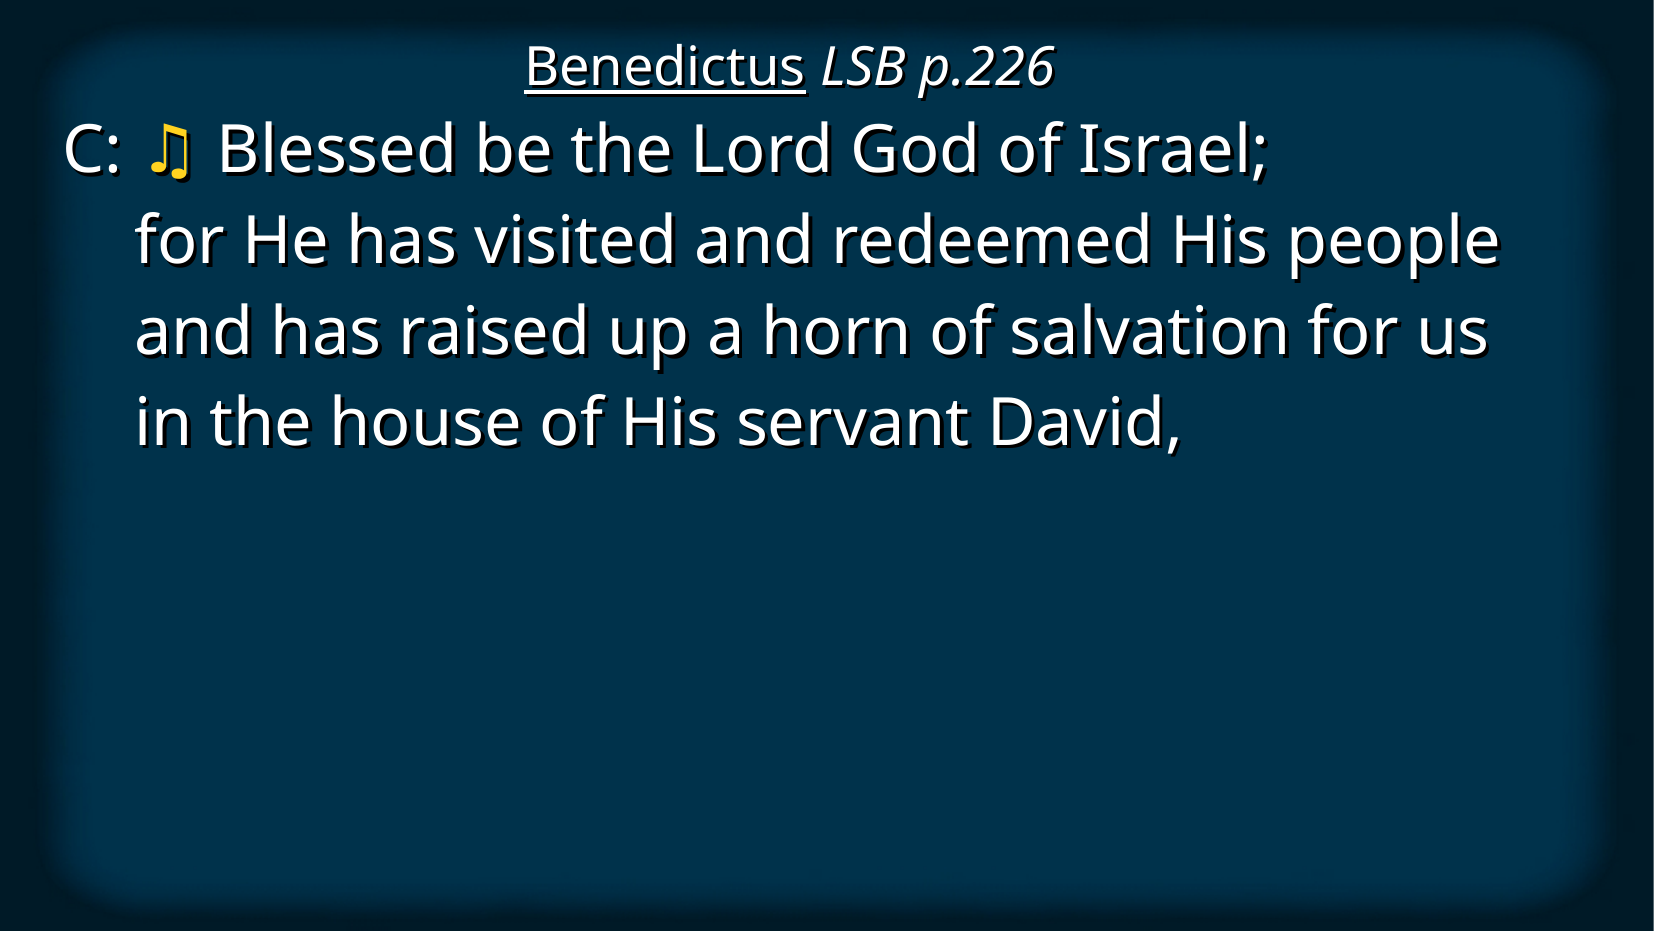

Benedictus LSB p.226
C: ♫ Blessed be the Lord God of Israel;
 for He has visited and redeemed His people
 and has raised up a horn of salvation for us
 in the house of His servant David,